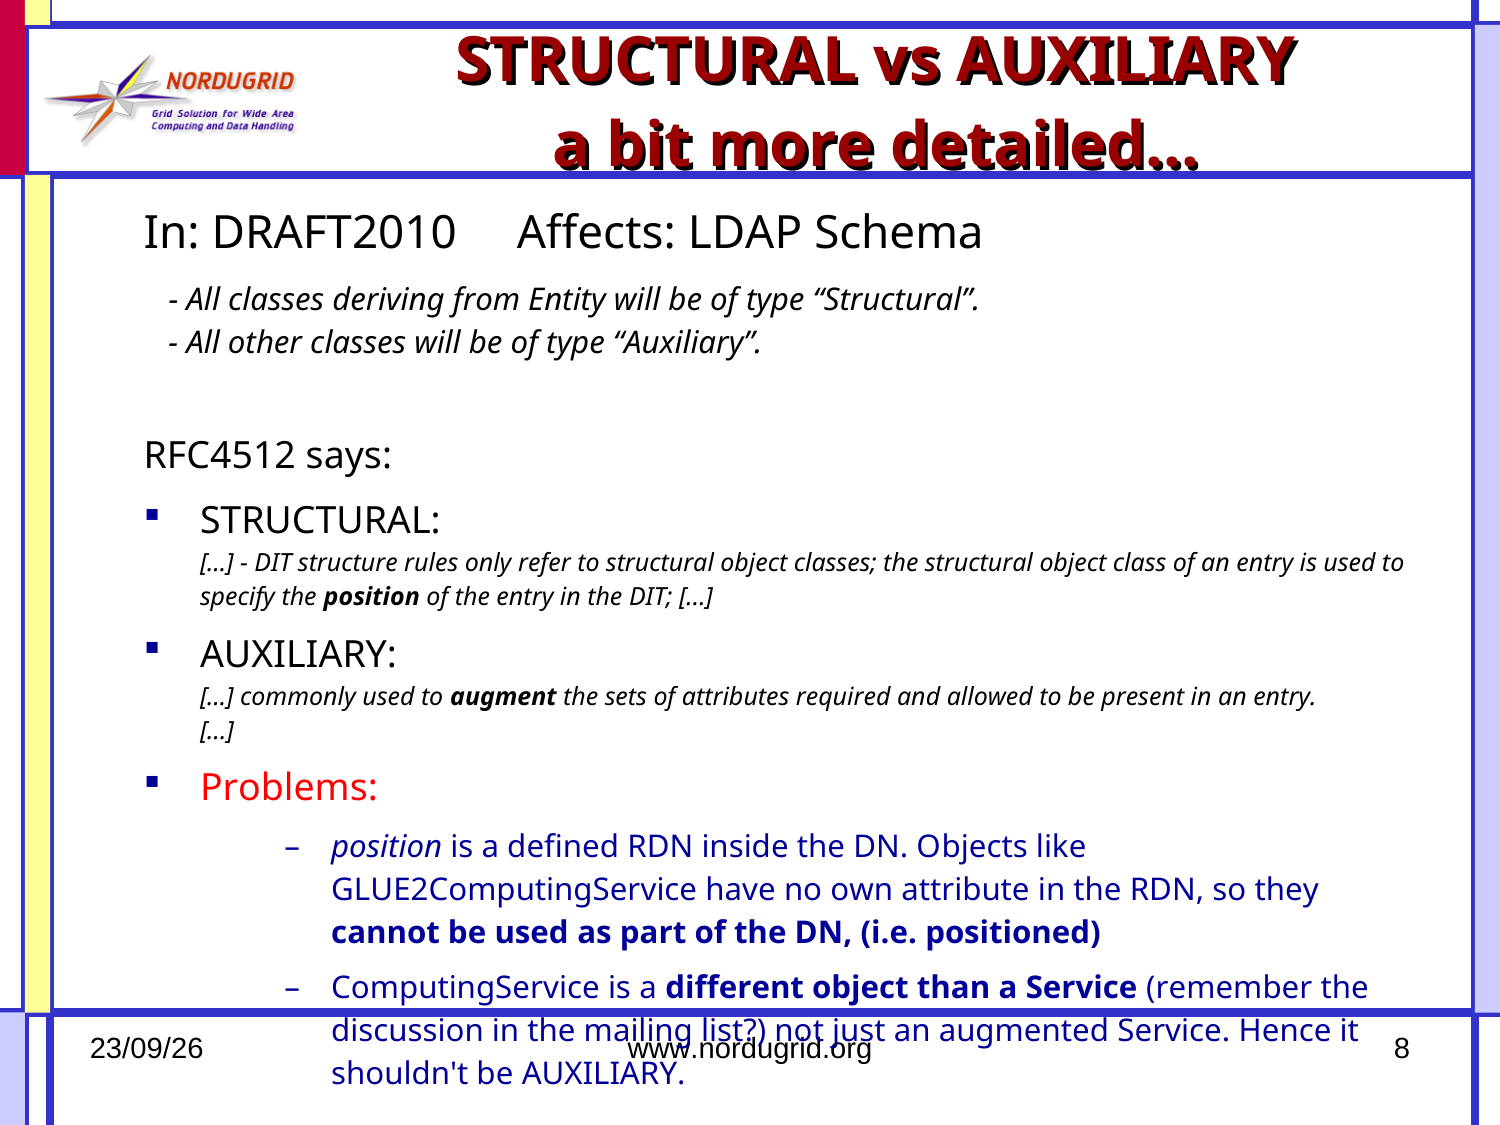

# STRUCTURAL vs AUXILIARY a bit more detailed...
In: DRAFT2010 Affects: LDAP Schema
 - All classes deriving from Entity will be of type “Structural”.
 - All other classes will be of type “Auxiliary”.
RFC4512 says:
STRUCTURAL:
[…] - DIT structure rules only refer to structural object classes; the structural object class of an entry is used to specify the position of the entry in the DIT; [...]
AUXILIARY:
[…] commonly used to augment the sets of attributes required and allowed to be present in an entry.
[...]
Problems:
position is a defined RDN inside the DN. Objects like GLUE2ComputingService have no own attribute in the RDN, so they cannot be used as part of the DN, (i.e. positioned)
ComputingService is a different object than a Service (remember the discussion in the mailing list?) not just an augmented Service. Hence it shouldn't be AUXILIARY.
www.nordugrid.org
8